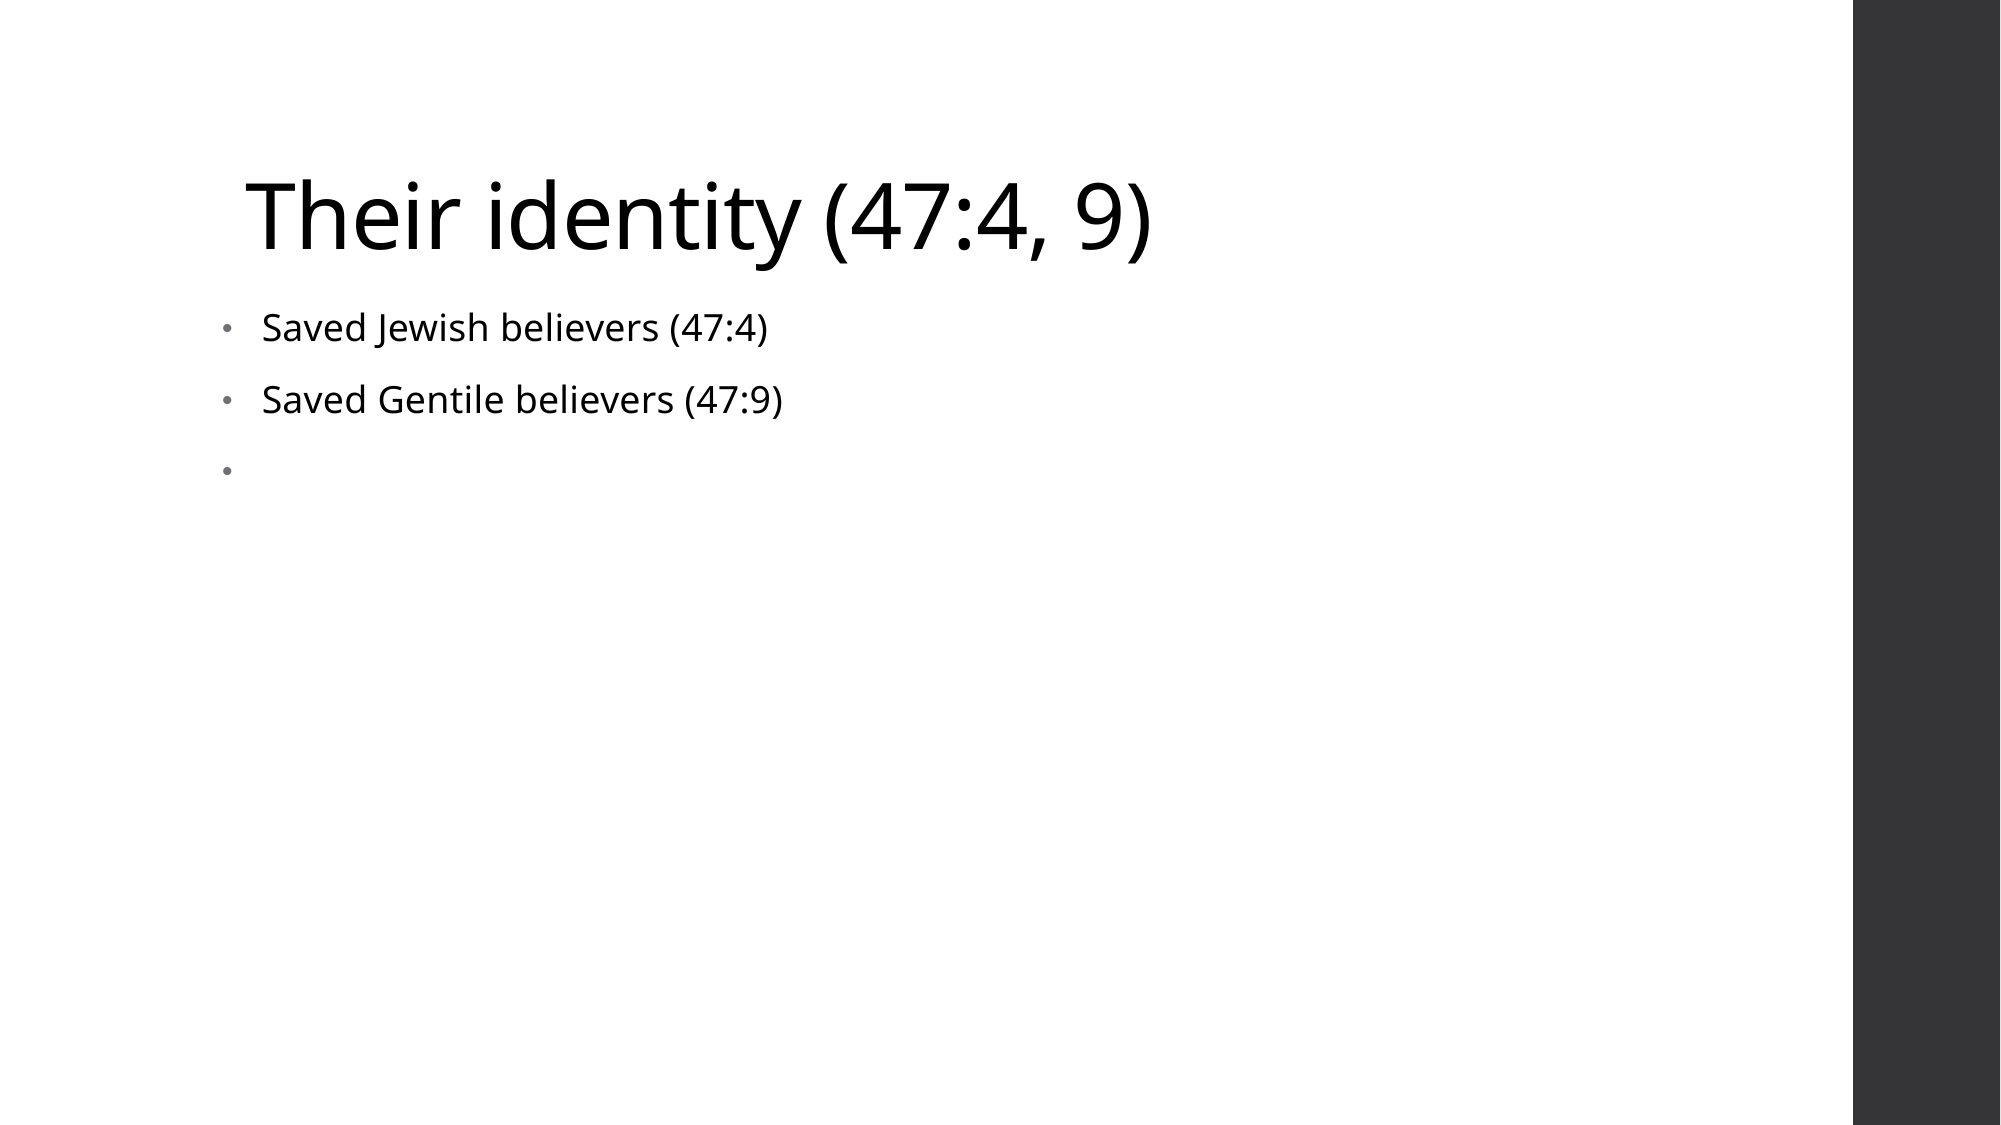

# Their identity (47:4, 9)
 Saved Jewish believers (47:4)
 Saved Gentile believers (47:9)